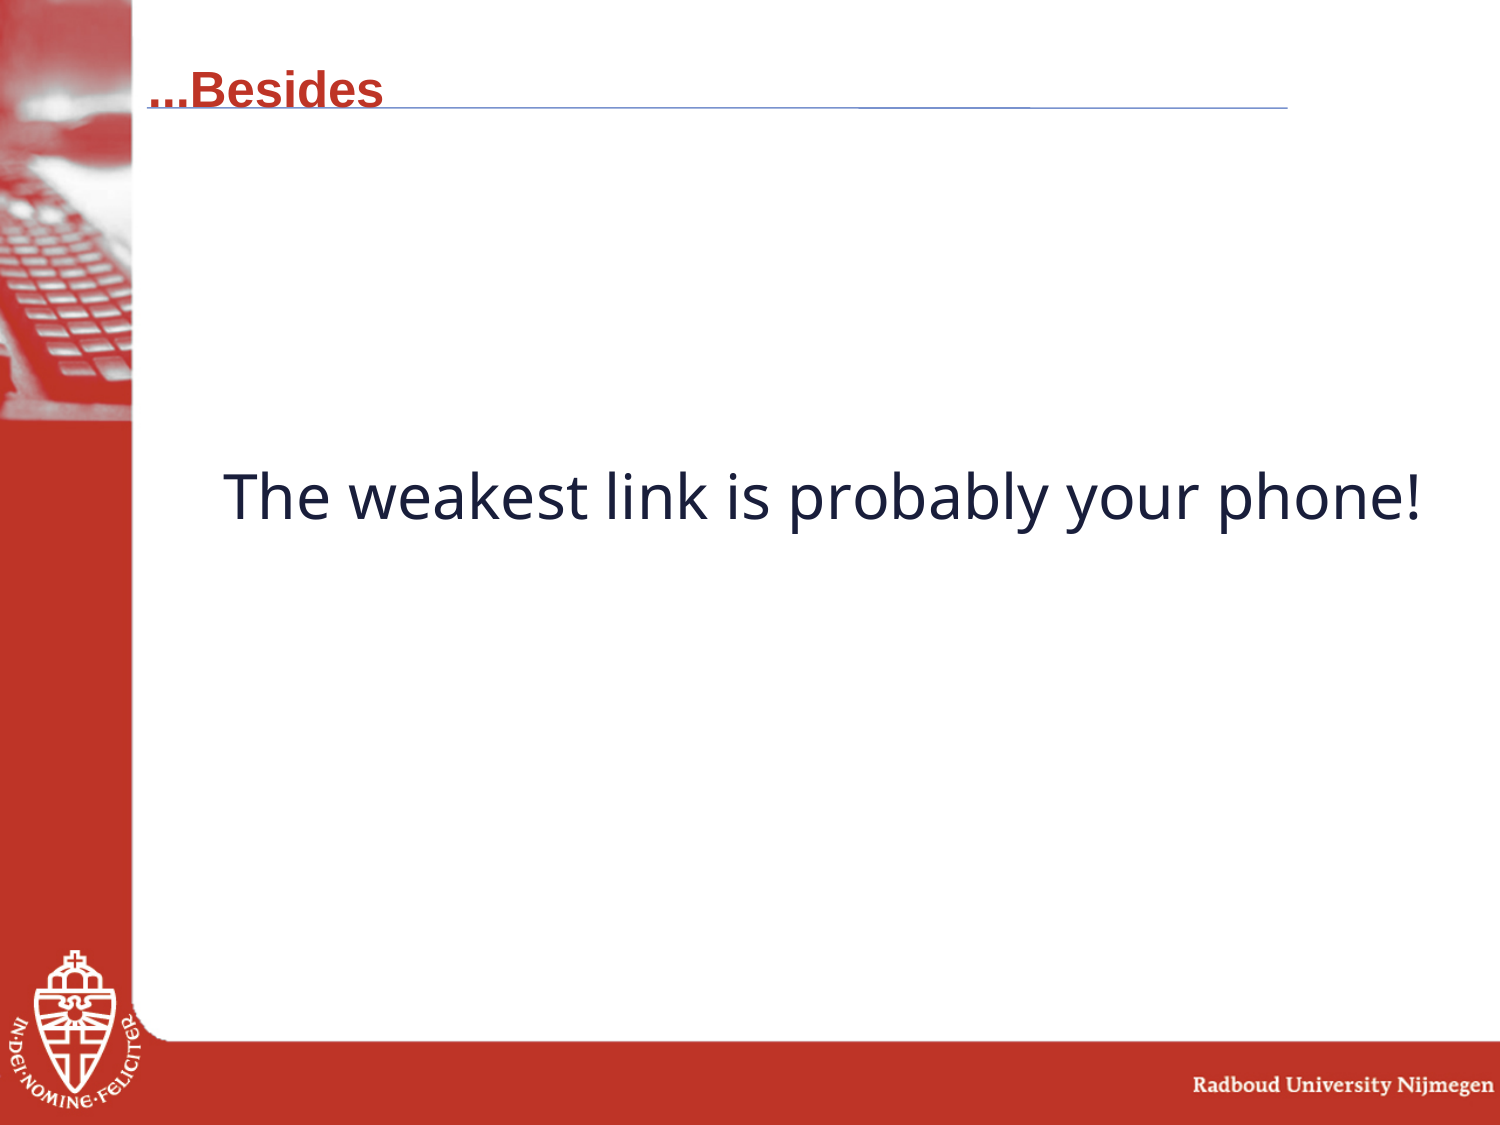

# ...Besides
The weakest link is probably your phone!